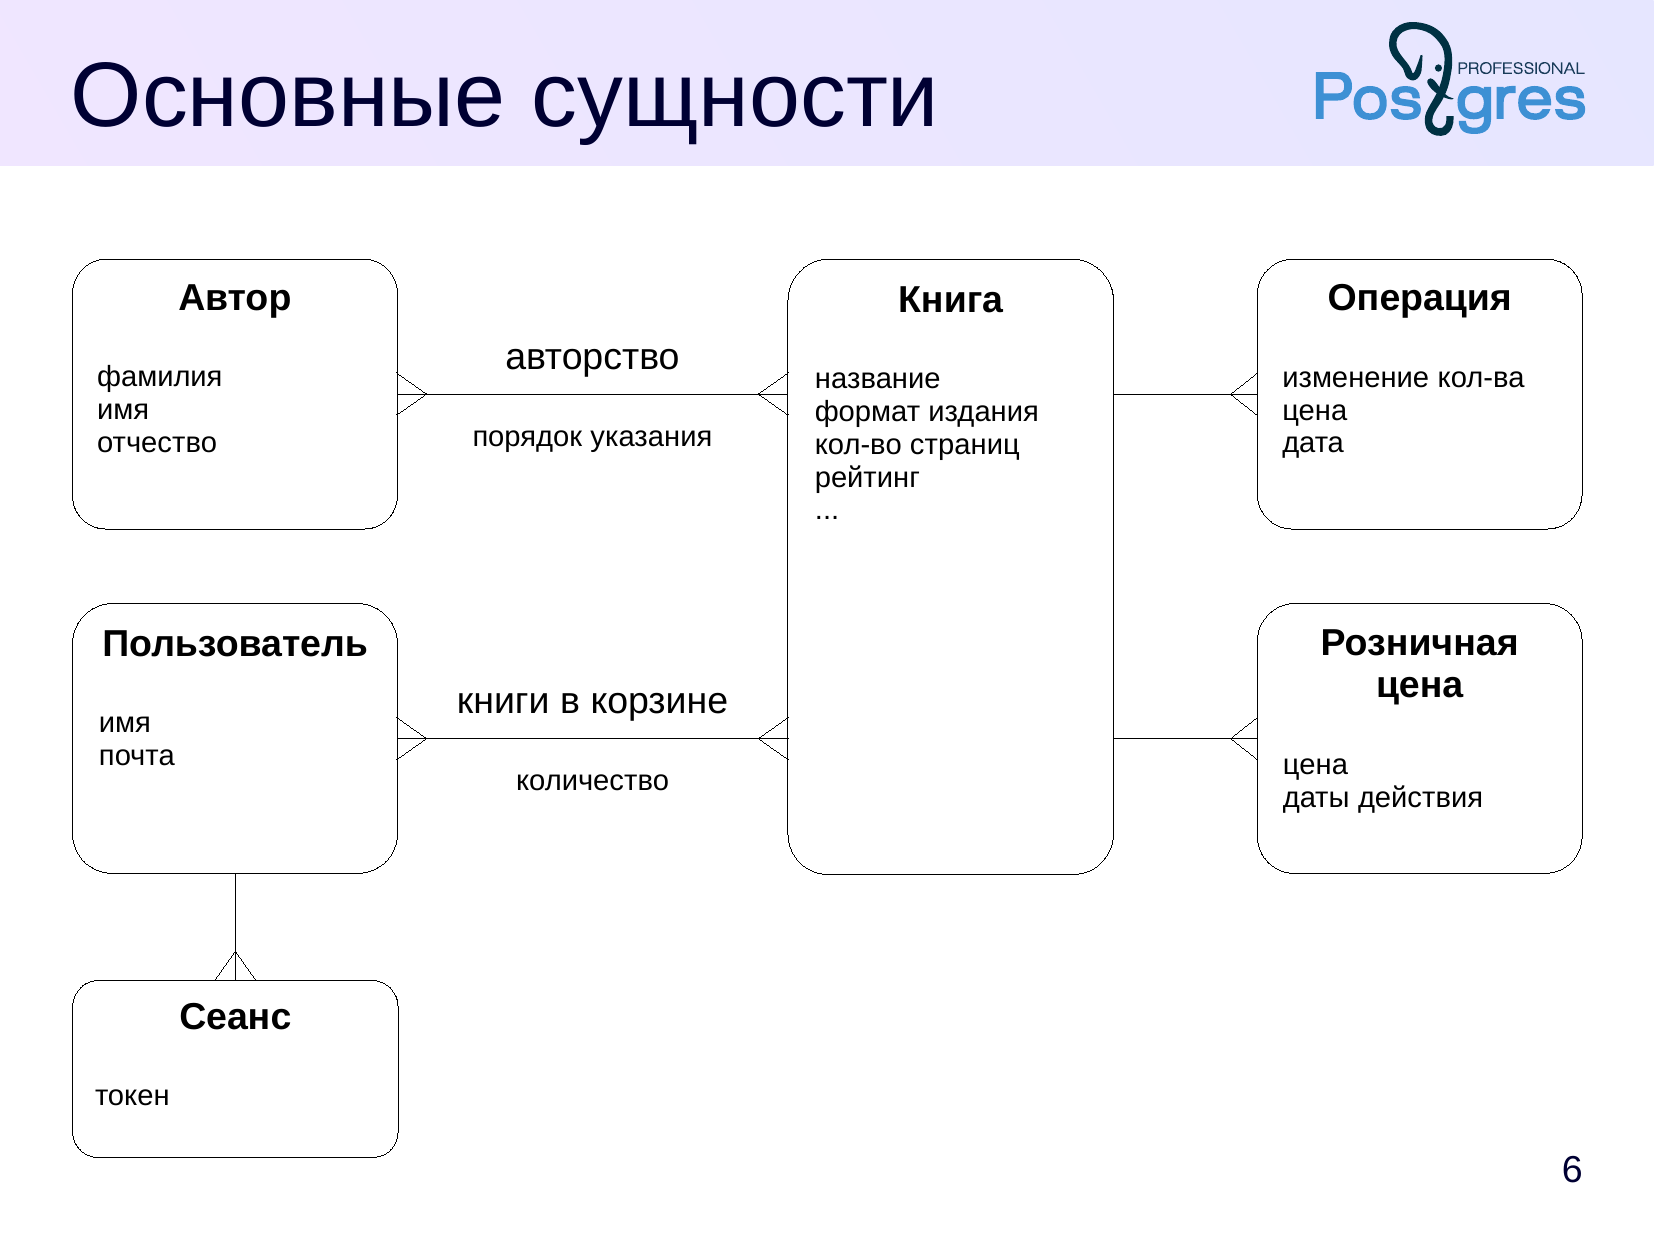

# Основные сущности
Автор
фамилия
имя
отчество
Книга
название
формат издания
кол-во страниц
рейтинг
...
Операция
изменение кол-ва
цена
дата
авторство
порядок указания
Пользователь
имя
почта
Розничная
цена
цена
даты действия
книги в корзине
количество
Сеанс
токен